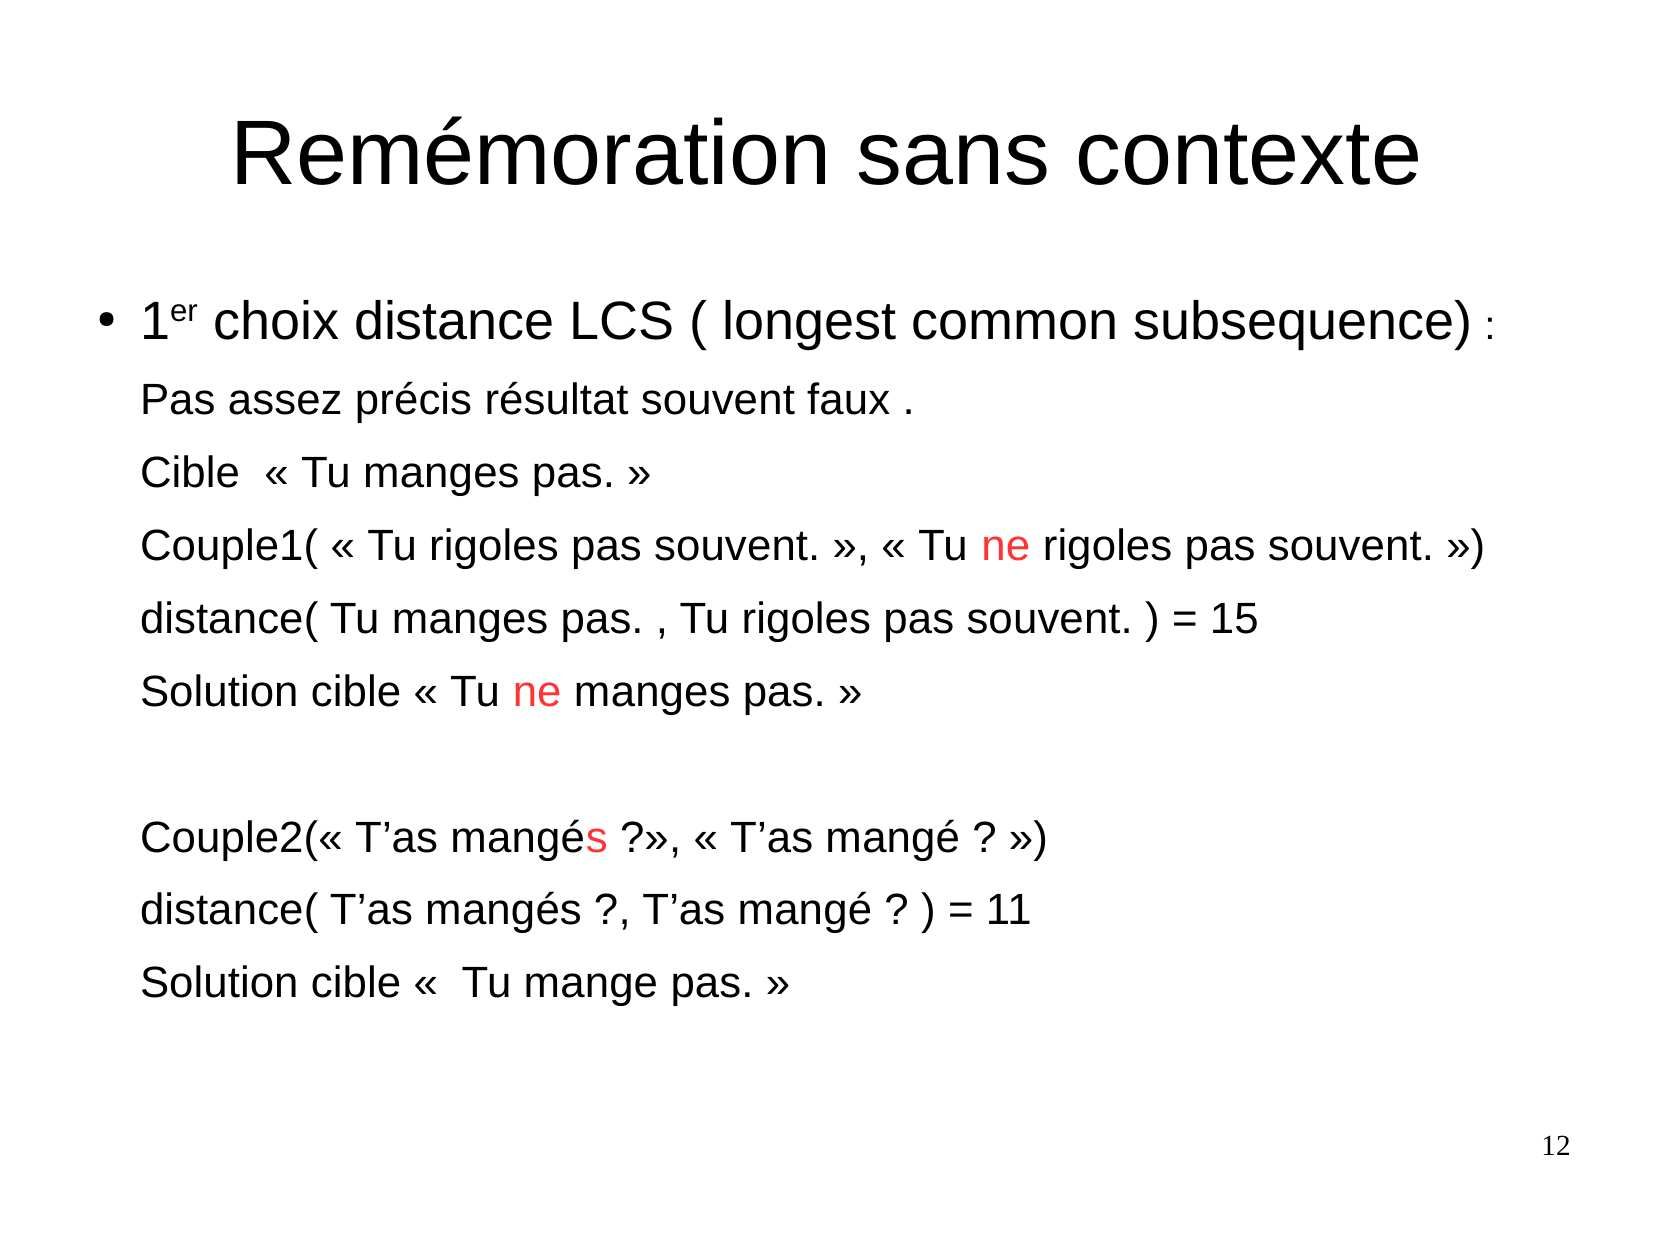

# Remémoration sans contexte
1er choix distance LCS ( longest common subsequence) :
Pas assez précis résultat souvent faux .
Cible  « Tu manges pas. »
Couple1( « Tu rigoles pas souvent. », « Tu ne rigoles pas souvent. »)
distance( Tu manges pas. , Tu rigoles pas souvent. ) = 15
Solution cible « Tu ne manges pas. »
Couple2(« T’as mangés ?», « T’as mangé ? »)
distance( T’as mangés ?, T’as mangé ? ) = 11
Solution cible «  Tu mange pas. »
12